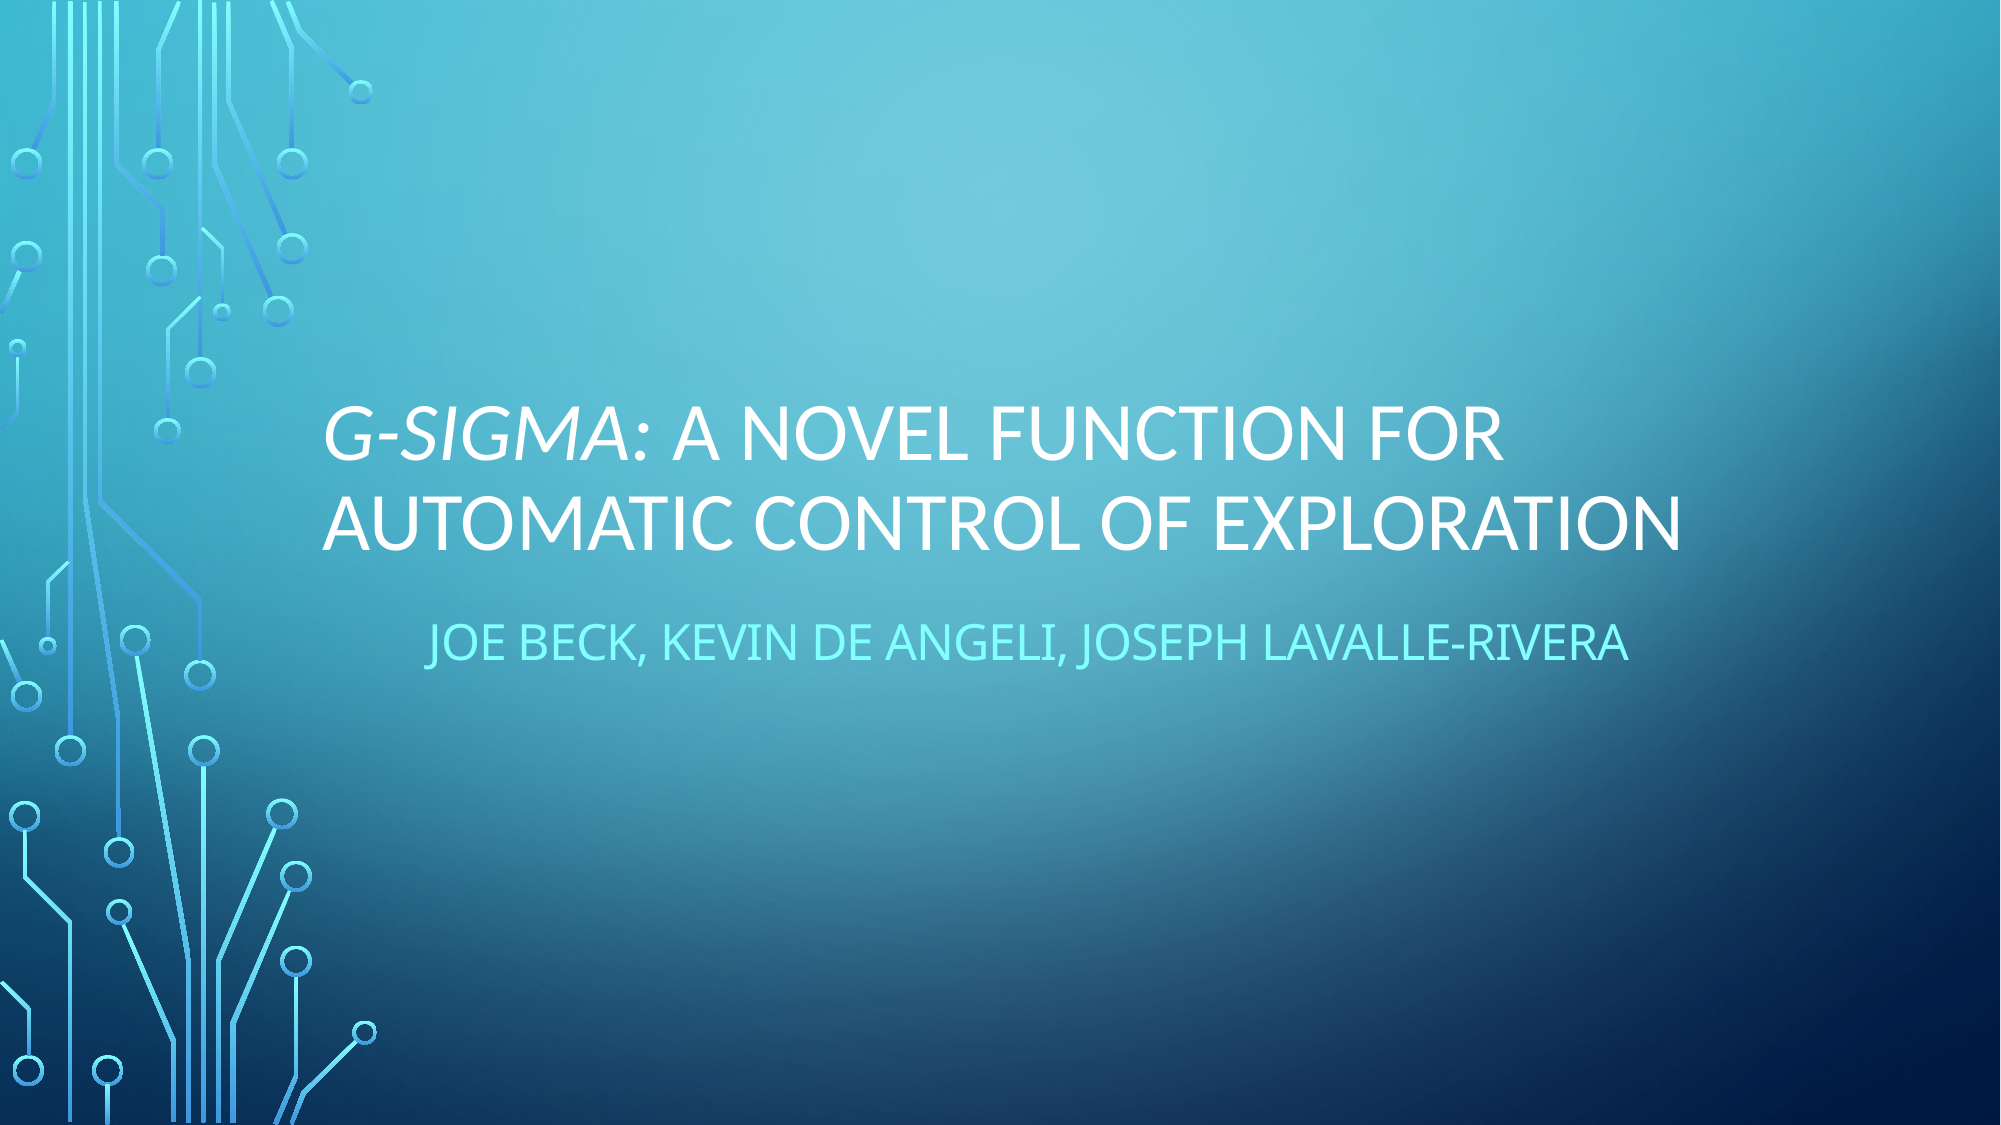

# G-sigma: A Novel Function for Automatic Control of Exploration
Joe Beck, Kevin De Angeli, Joseph Lavalle-Rivera